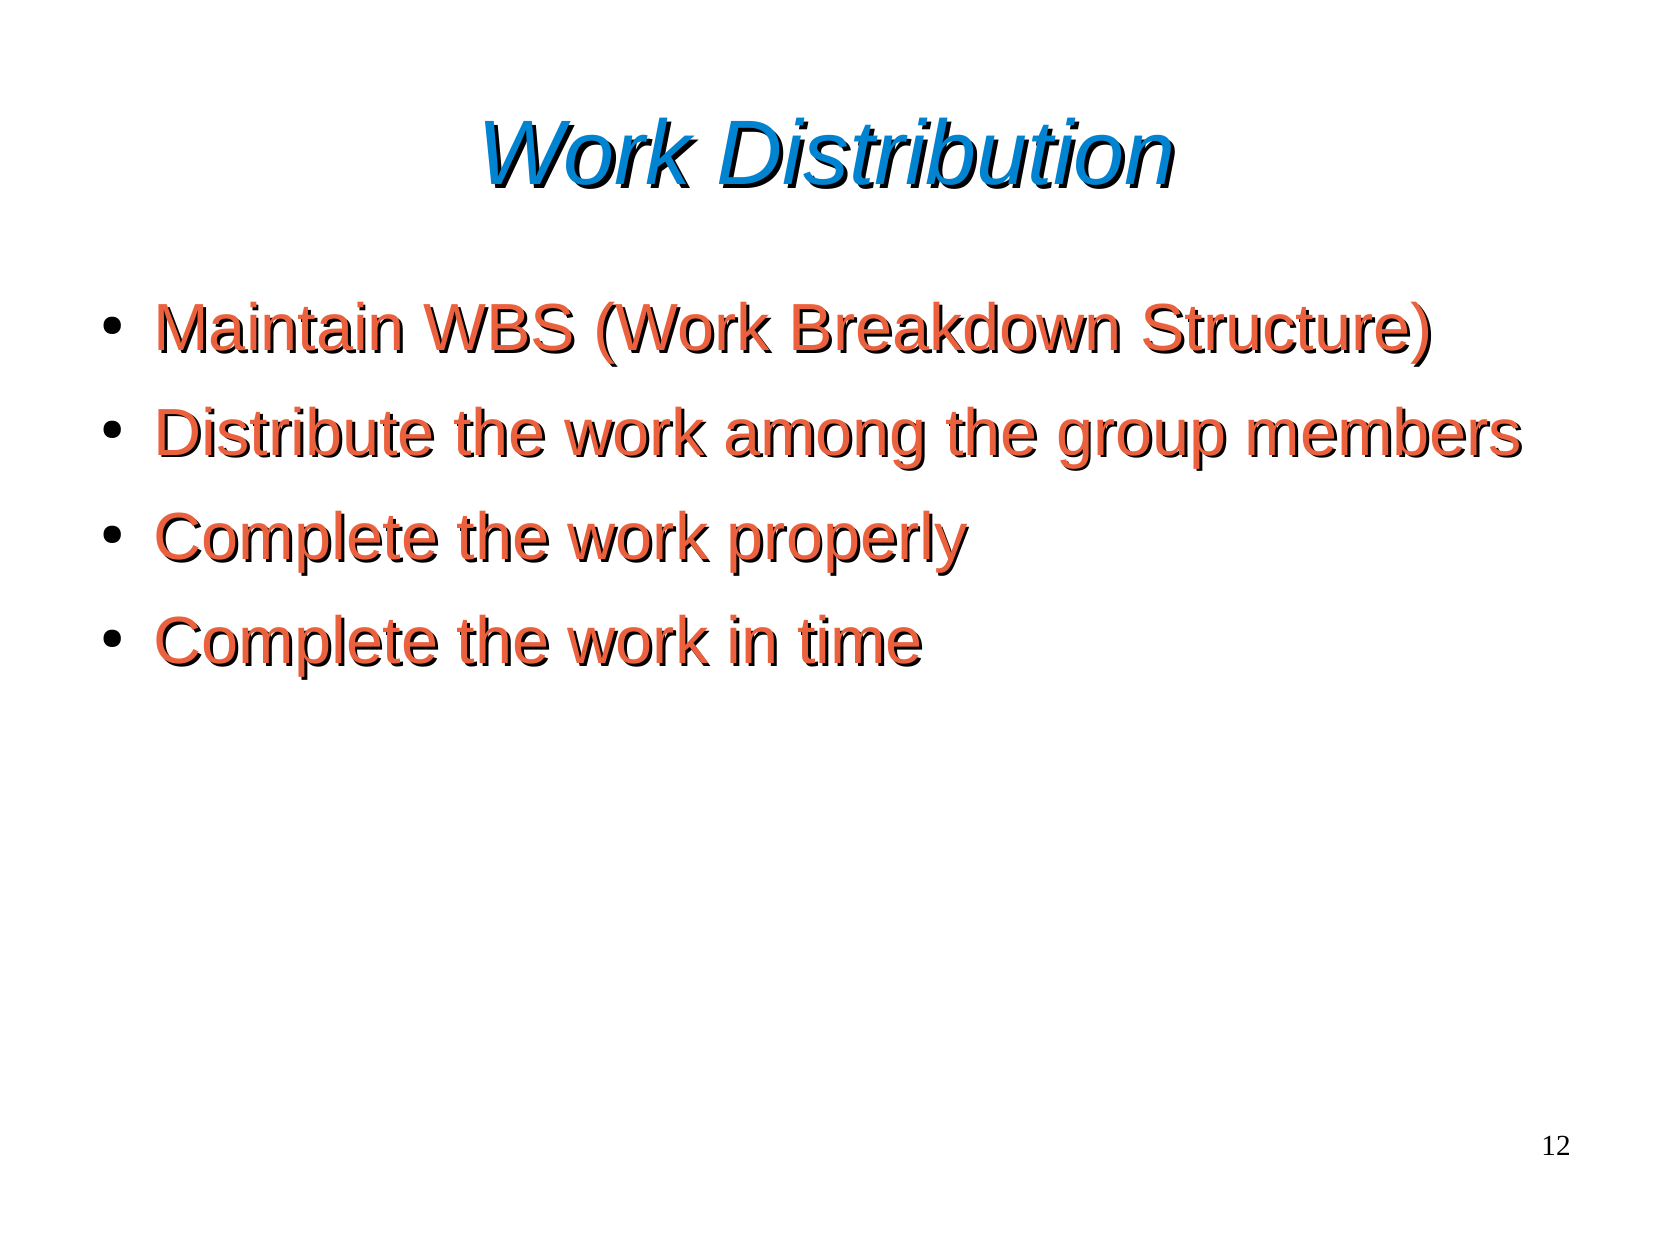

# Work Distribution
Maintain WBS (Work Breakdown Structure)
Distribute the work among the group members
Complete the work properly
Complete the work in time
12